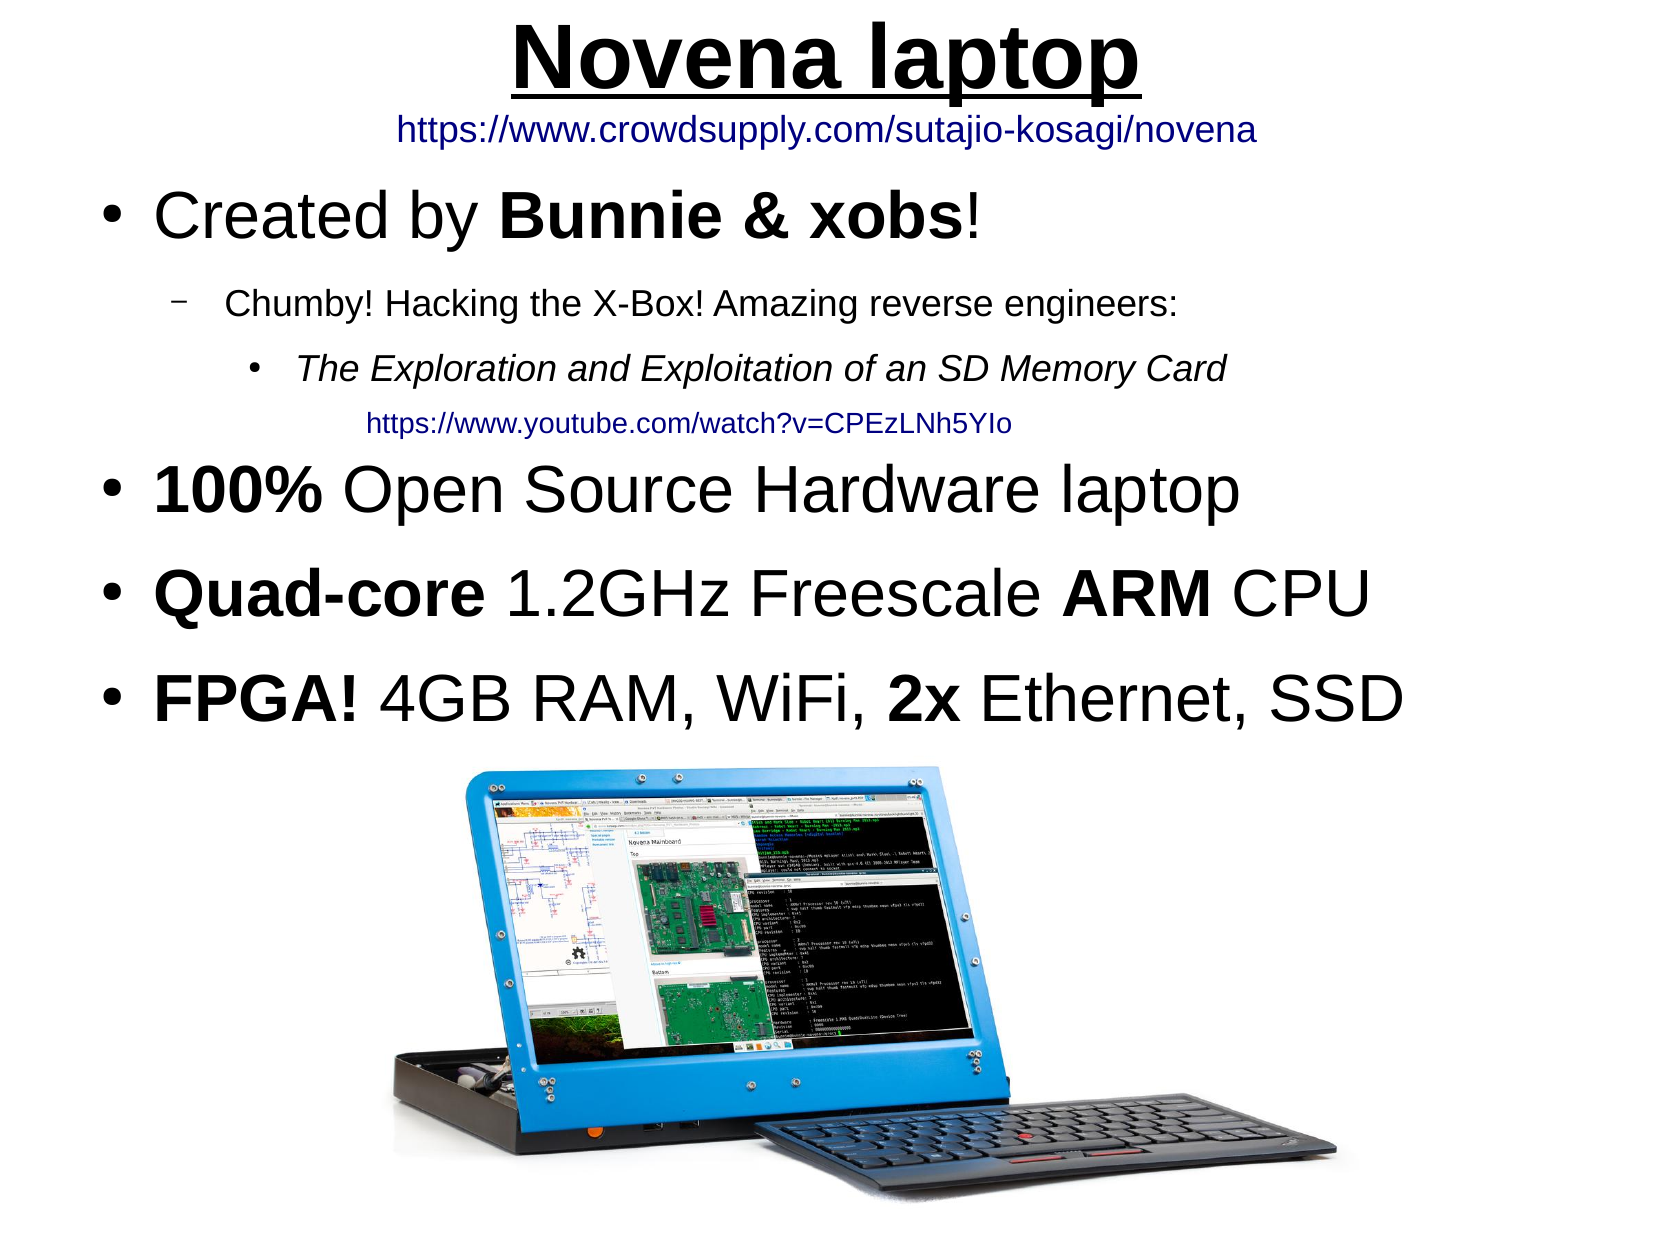

# Novena laptop https://www.crowdsupply.com/sutajio-kosagi/novena
Created by Bunnie & xobs!
Chumby! Hacking the X-Box! Amazing reverse engineers:
The Exploration and Exploitation of an SD Memory Card
https://www.youtube.com/watch?v=CPEzLNh5YIo
100% Open Source Hardware laptop
Quad-core 1.2GHz Freescale ARM CPU
FPGA! 4GB RAM, WiFi, 2x Ethernet, SSD